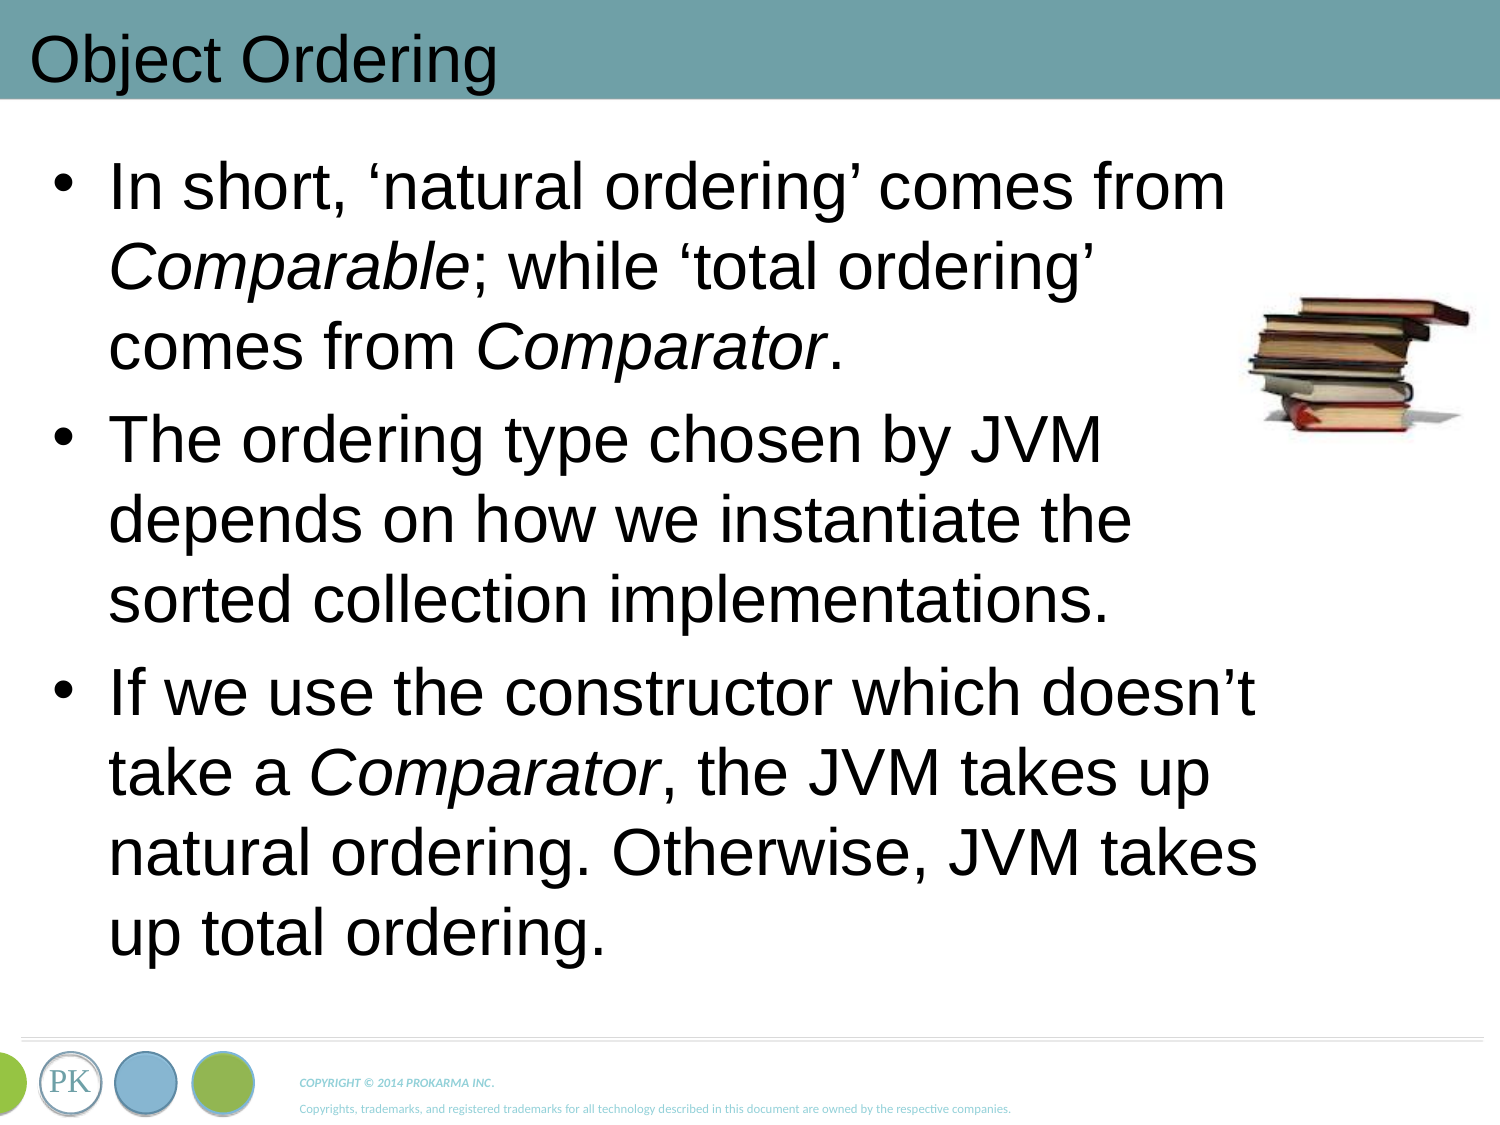

Object Ordering
In short, ‘natural ordering’ comes from Comparable; while ‘total ordering’ comes from Comparator.
The ordering type chosen by JVM depends on how we instantiate the sorted collection implementations.
If we use the constructor which doesn’t take a Comparator, the JVM takes up natural ordering. Otherwise, JVM takes up total ordering.